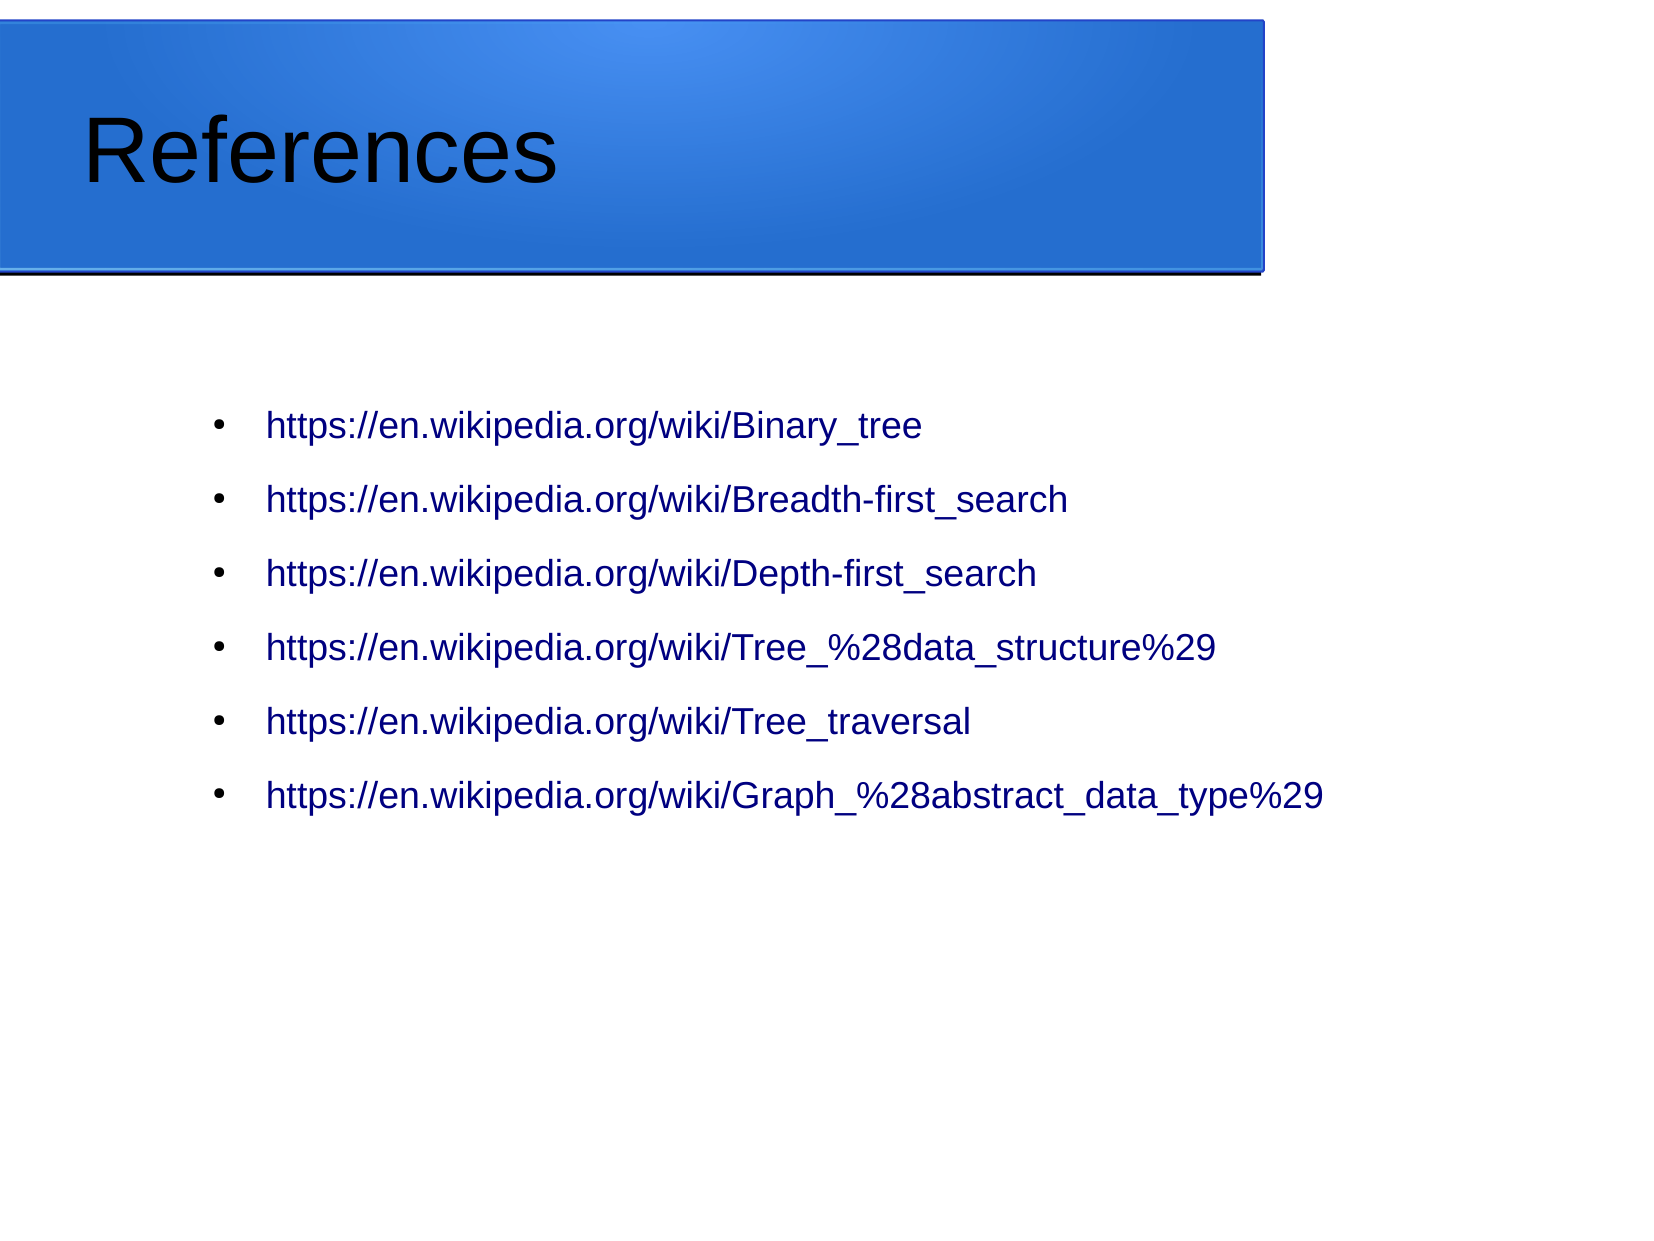

# References
https://en.wikipedia.org/wiki/Binary_tree
https://en.wikipedia.org/wiki/Breadth-first_search
https://en.wikipedia.org/wiki/Depth-first_search
https://en.wikipedia.org/wiki/Tree_%28data_structure%29
https://en.wikipedia.org/wiki/Tree_traversal
https://en.wikipedia.org/wiki/Graph_%28abstract_data_type%29